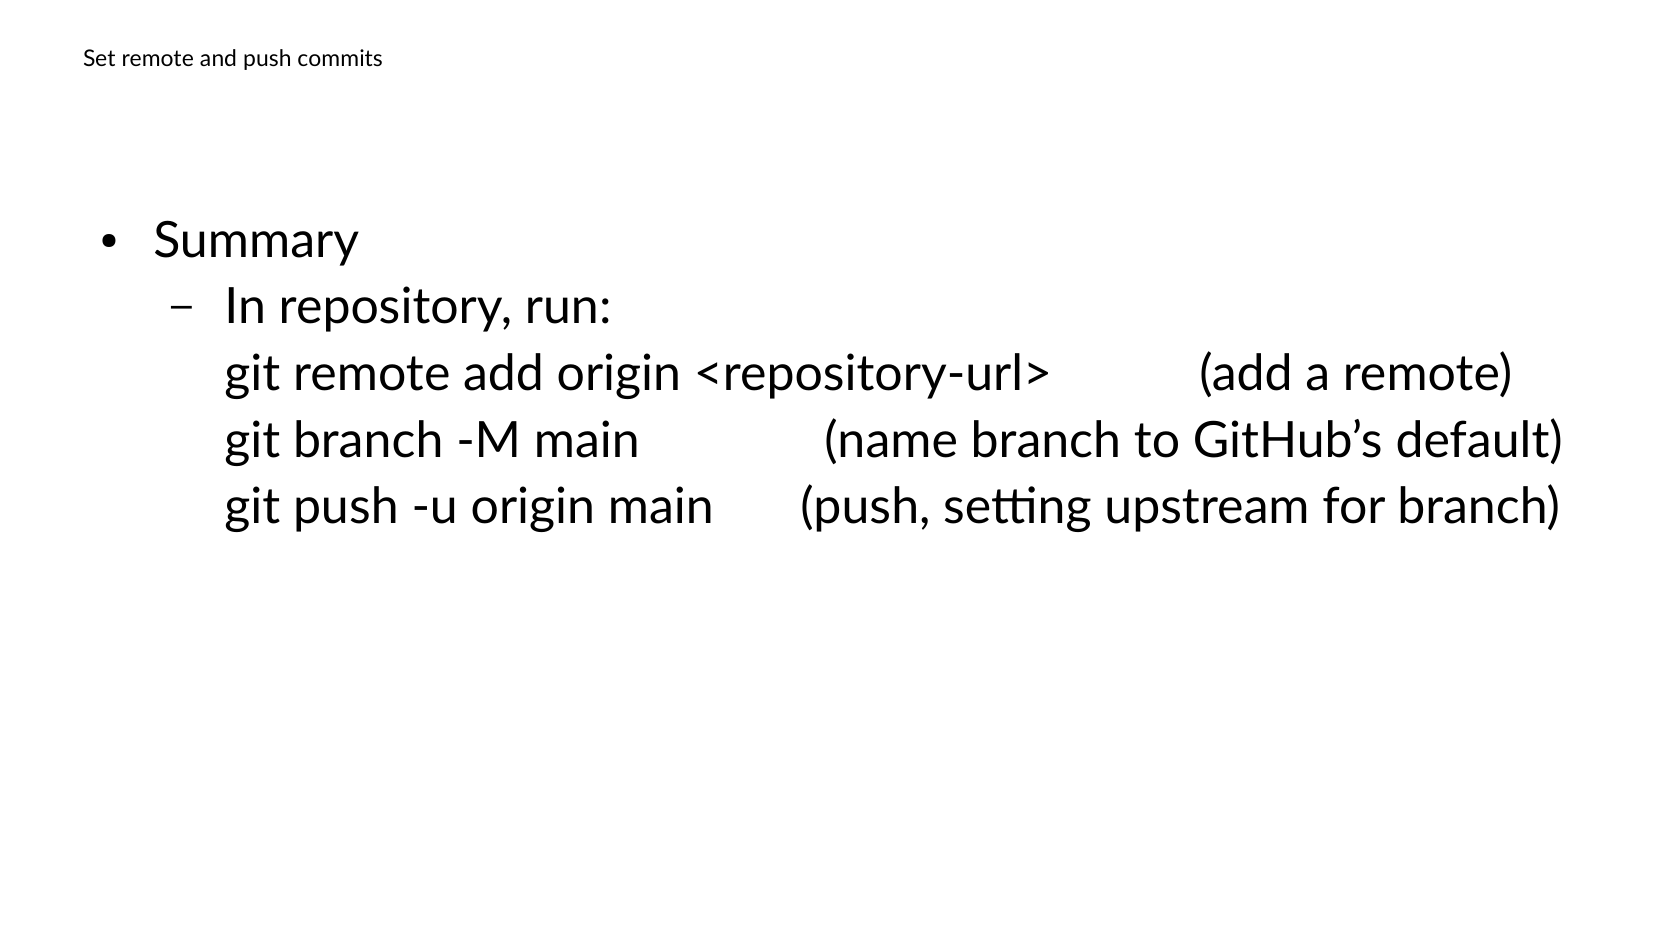

# Set remote and push commits
Summary
In repository, run:
git remote add origin <repository-url>		(add a remote)
git branch -M main			(name branch to GitHub’s default)
git push -u origin main	 (push, setting upstream for branch)